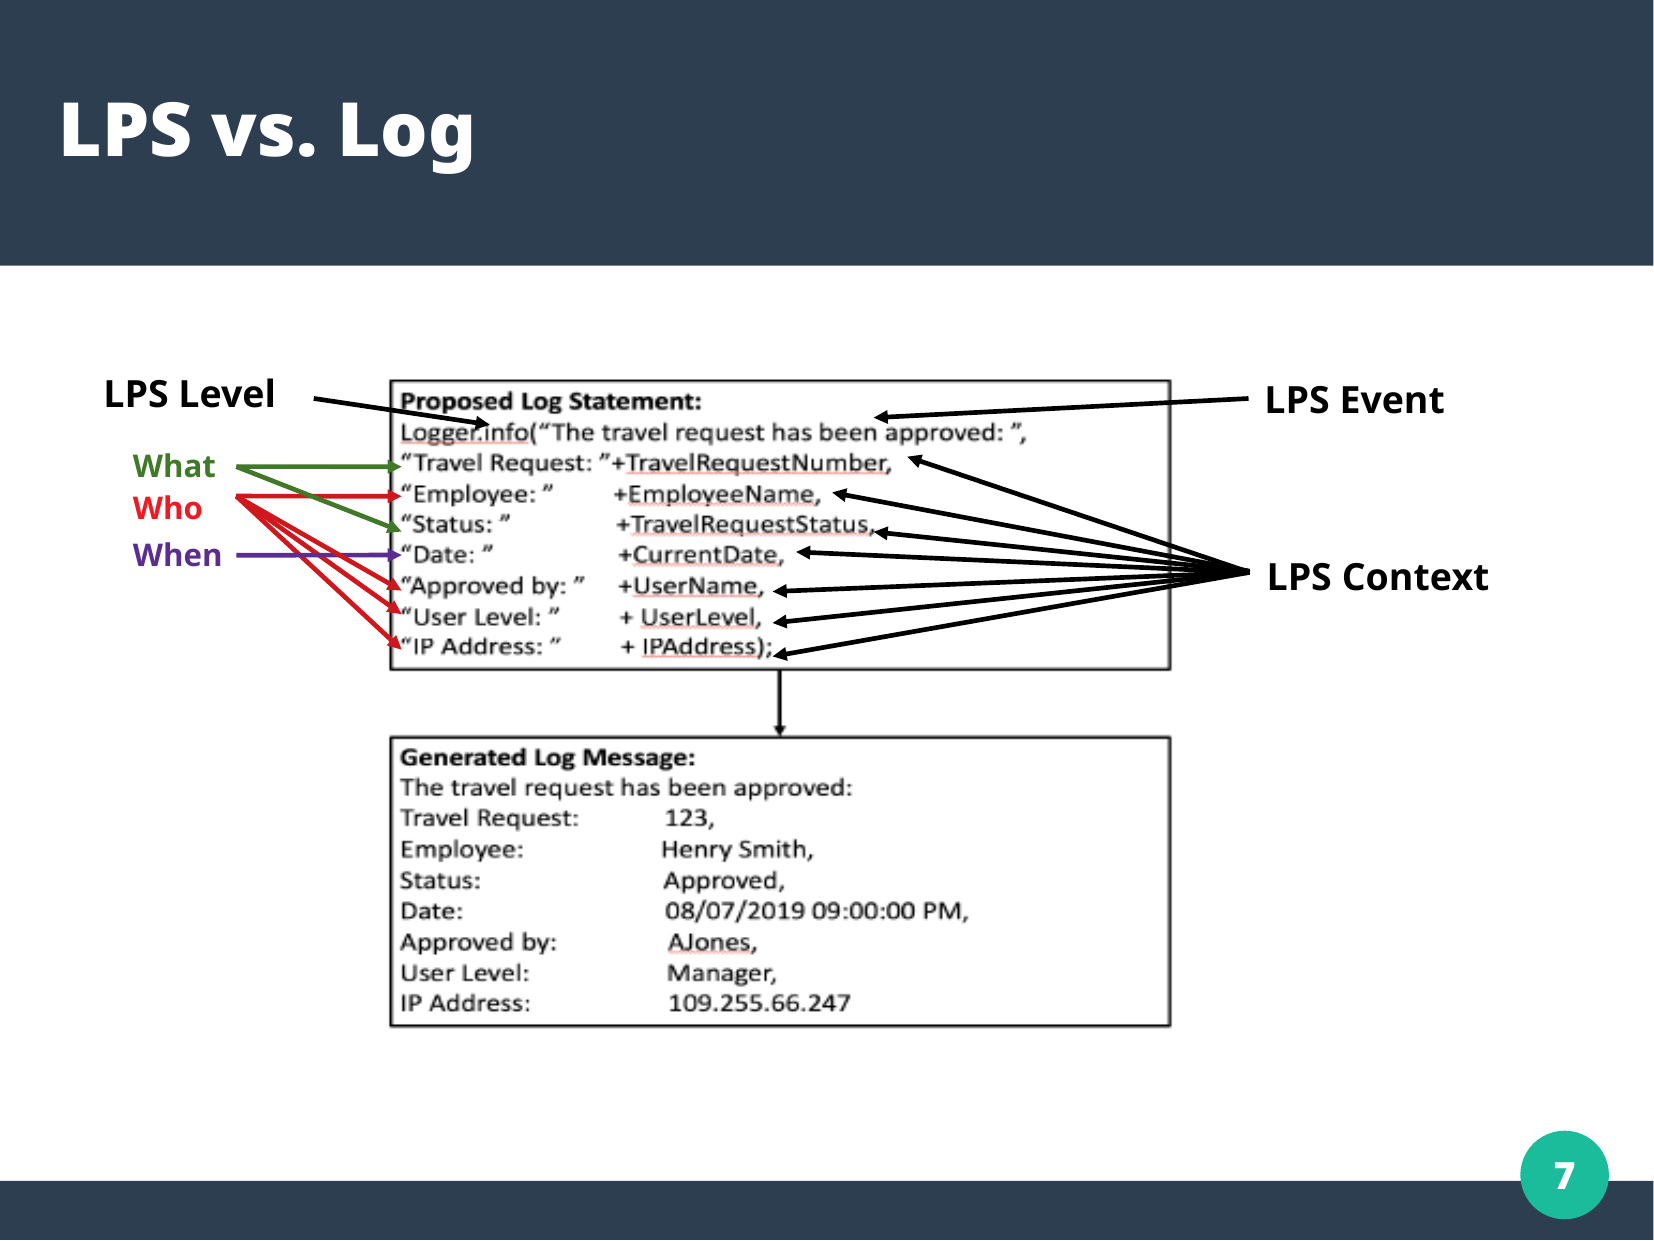

# LPS vs. Log
LPS Level
LPS Event
What
Who
When
LPS Context
7